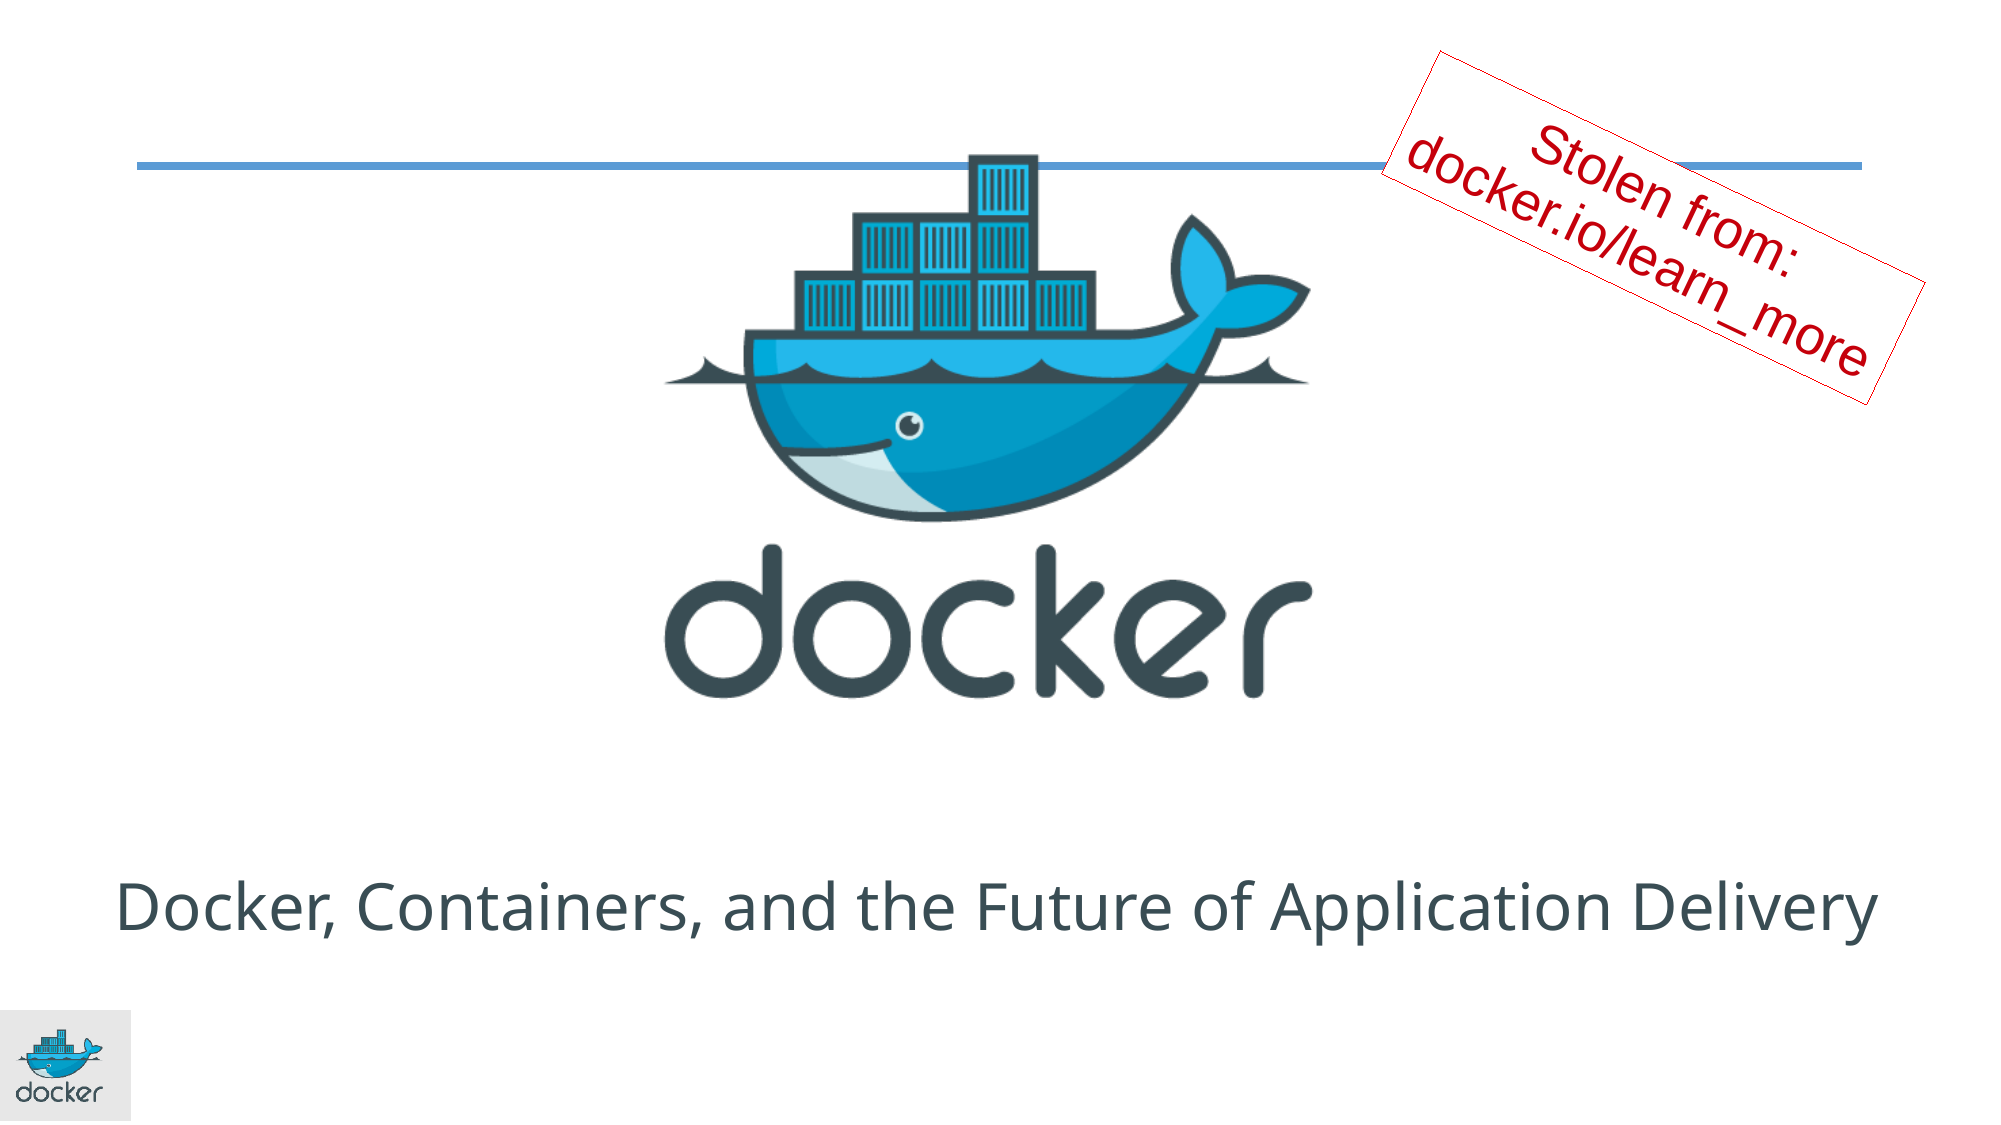

Stolen from:
docker.io/learn_more
# Docker, Containers, and the Future of Application Delivery